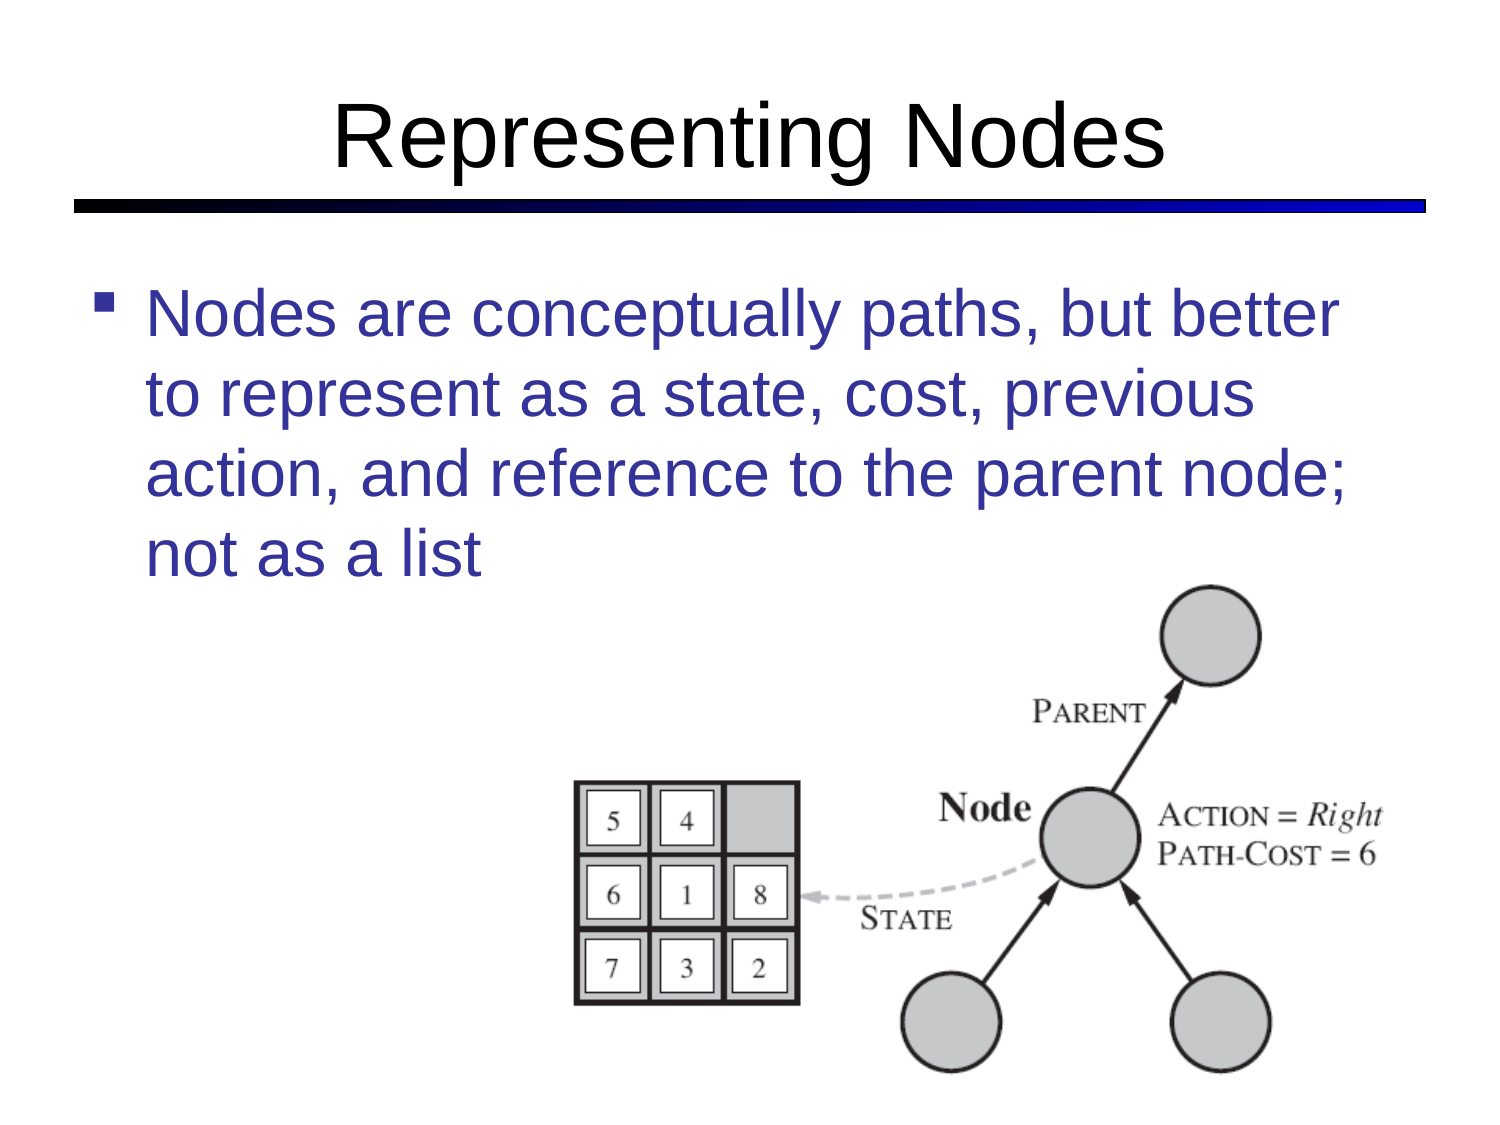

Representing Nodes
Nodes are conceptually paths, but better to represent as a state, cost, previous action, and reference to the parent node; not as a list